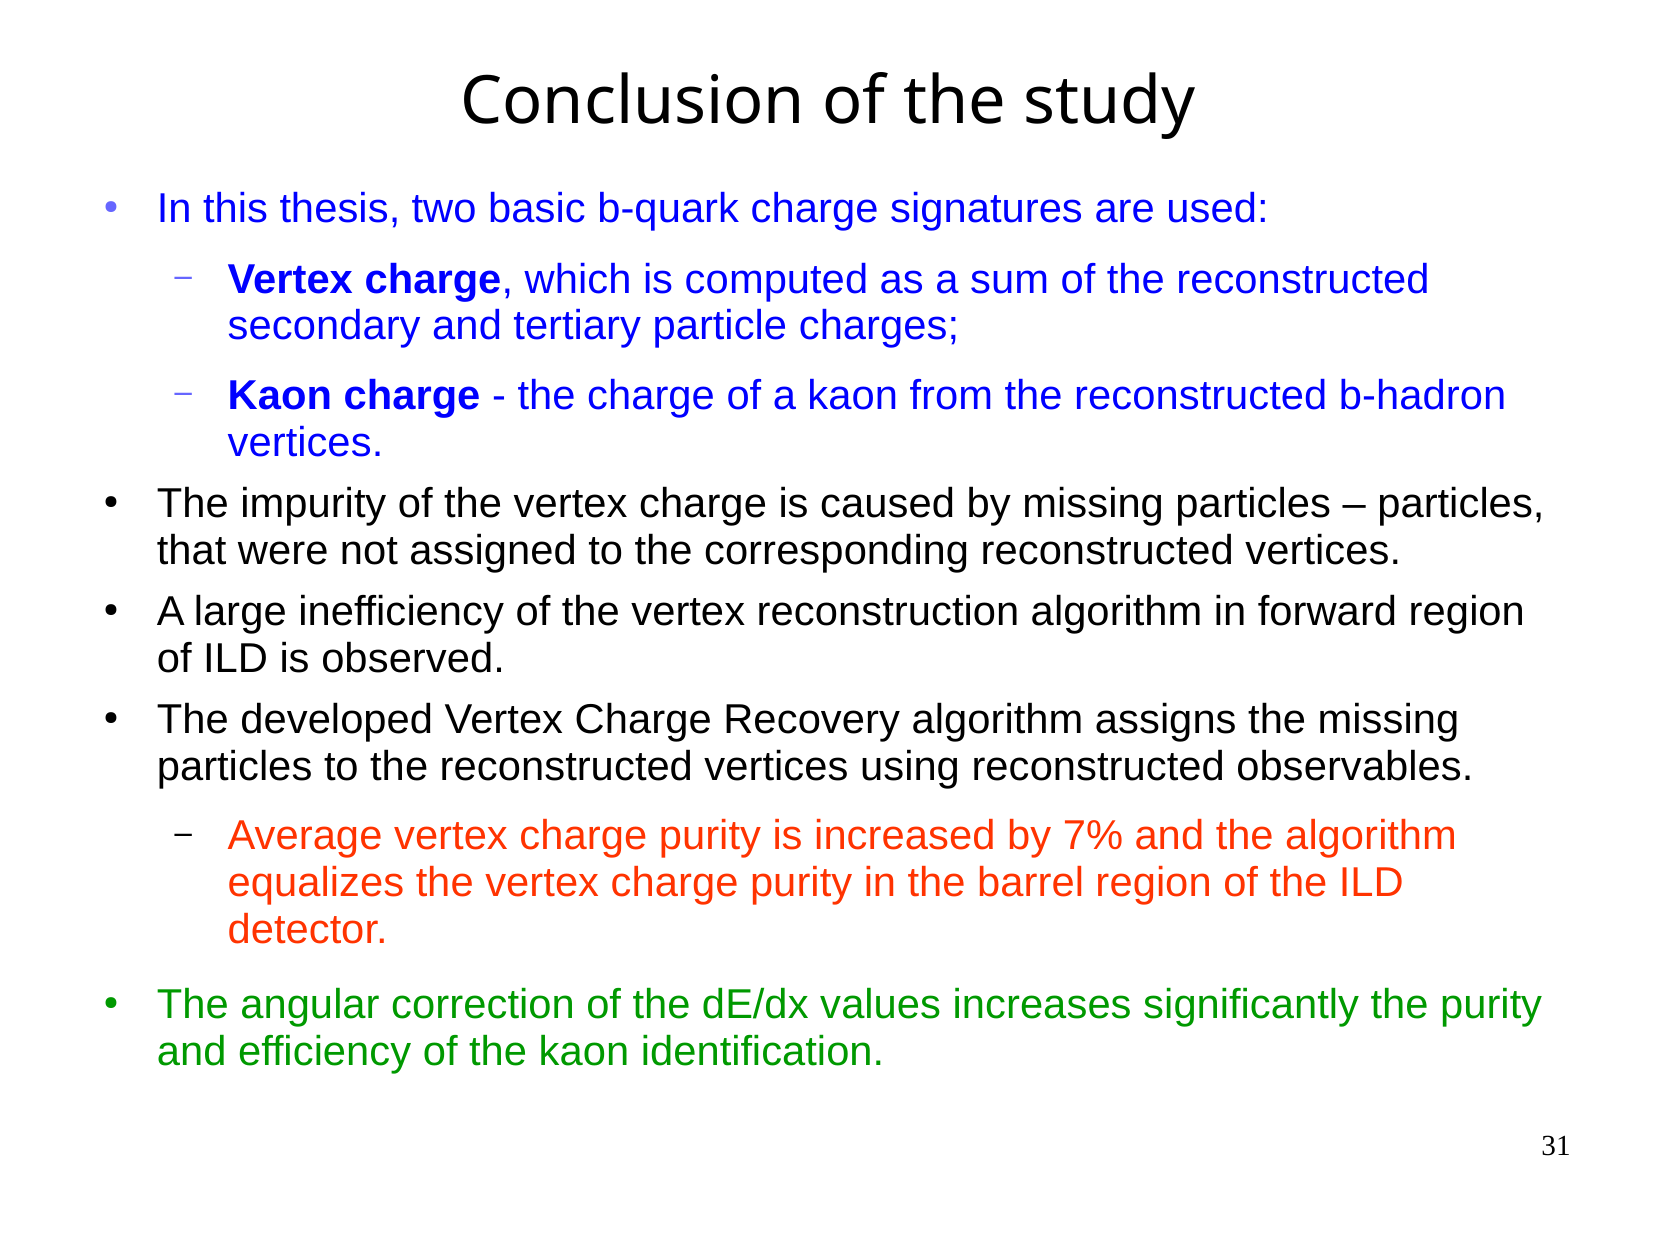

# Conclusion of the study
In this thesis, two basic b-quark charge signatures are used:
Vertex charge, which is computed as a sum of the reconstructed secondary and tertiary particle charges;
Kaon charge - the charge of a kaon from the reconstructed b-hadron vertices.
The impurity of the vertex charge is caused by missing particles – particles, that were not assigned to the corresponding reconstructed vertices.
A large inefficiency of the vertex reconstruction algorithm in forward region of ILD is observed.
The developed Vertex Charge Recovery algorithm assigns the missing particles to the reconstructed vertices using reconstructed observables.
Average vertex charge purity is increased by 7% and the algorithm equalizes the vertex charge purity in the barrel region of the ILD detector.
The angular correction of the dE/dx values increases significantly the purity and efficiency of the kaon identification.
31